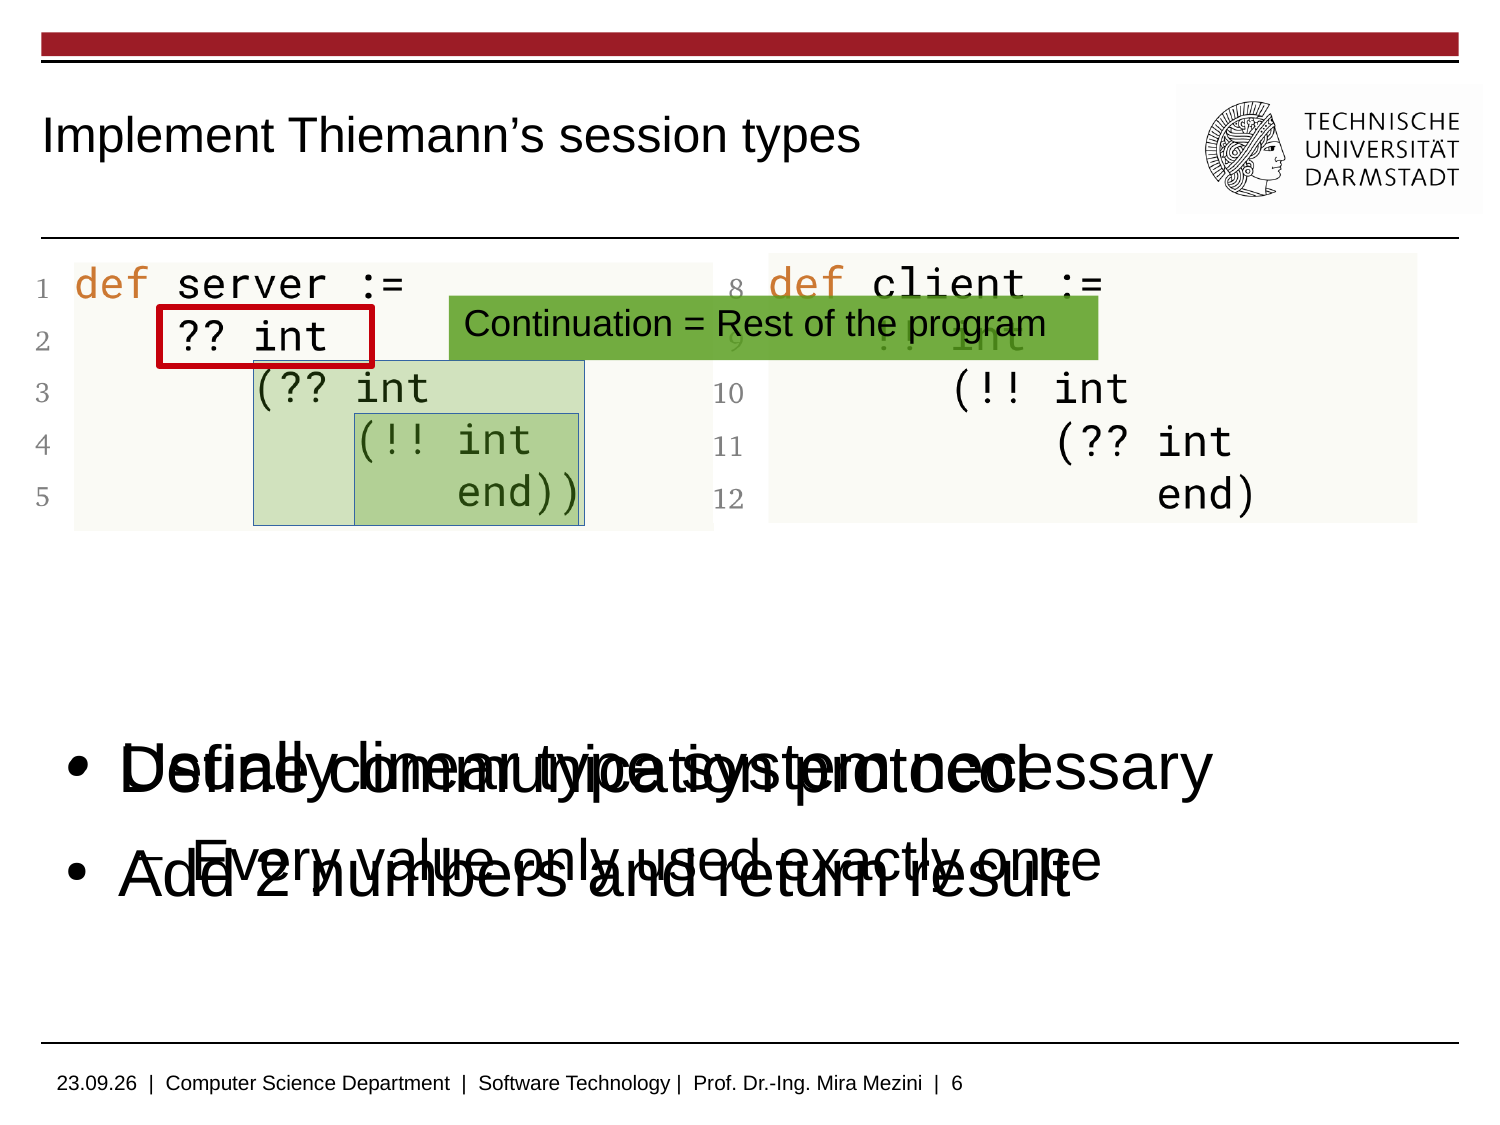

# Implement Thiemann’s session types
Continuation = Rest of the program
Usually linear type system necessary
Every value only used exactly once
Define communication protocol
Add 2 numbers and return result